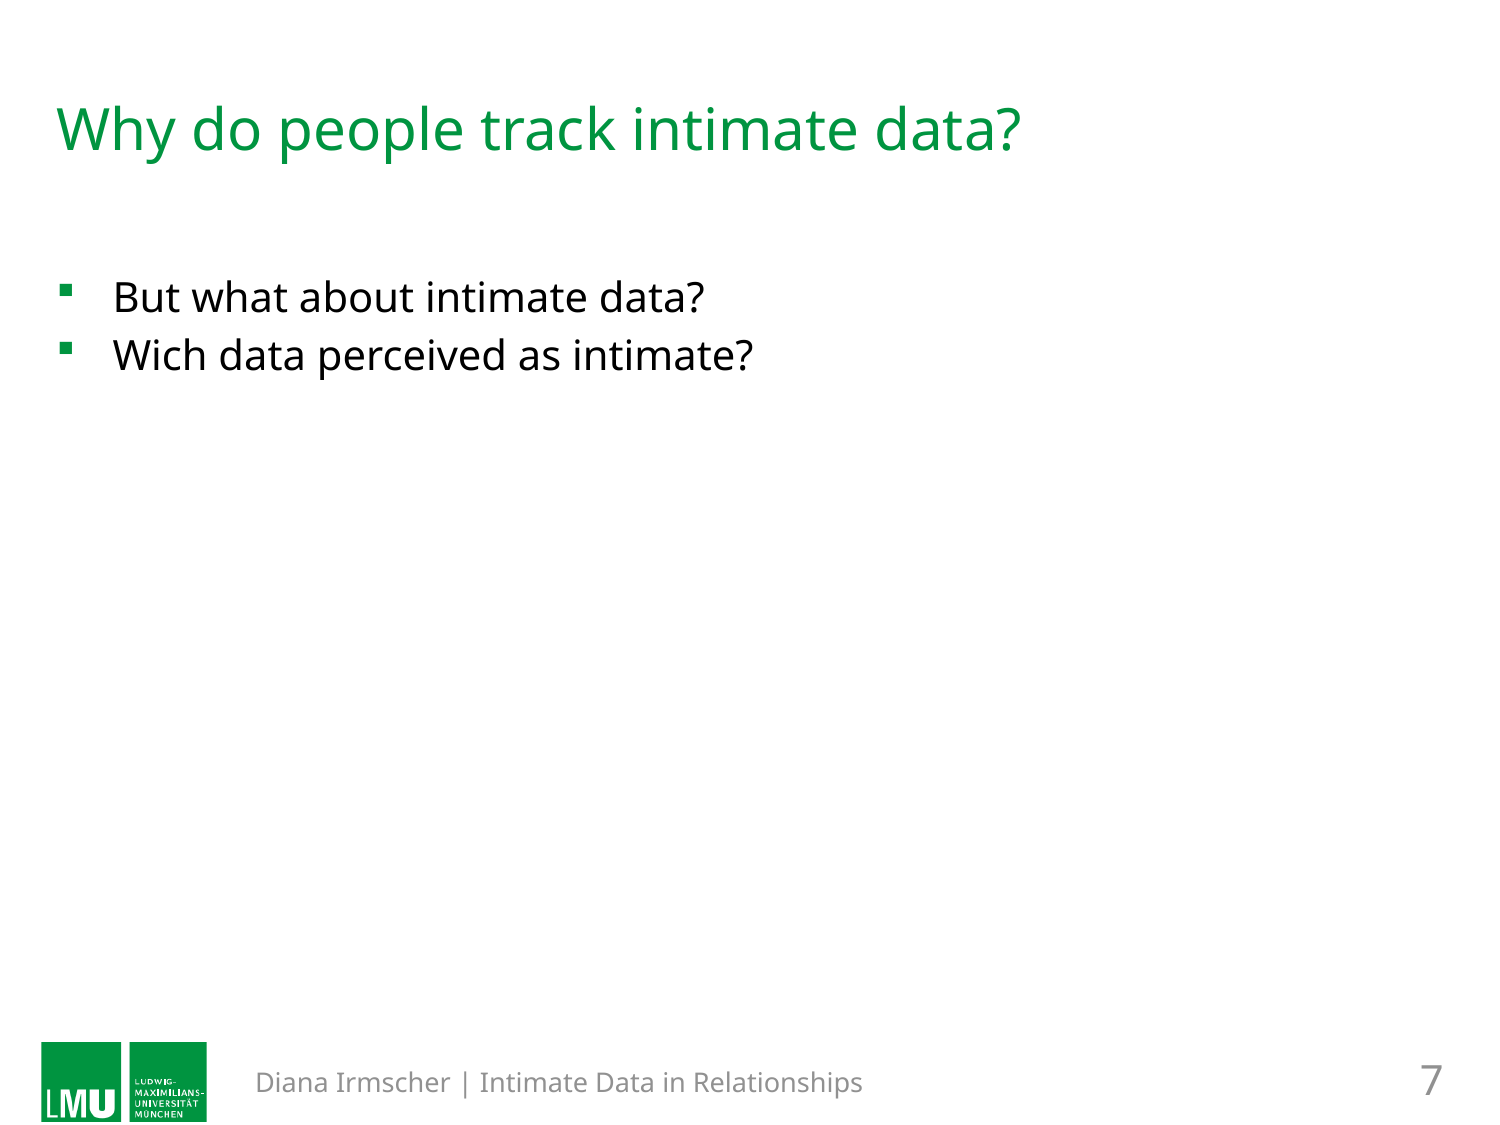

Why do people track intimate data?
# But what about intimate data?
Wich data perceived as intimate?
Diana Irmscher | Intimate Data in Relationships